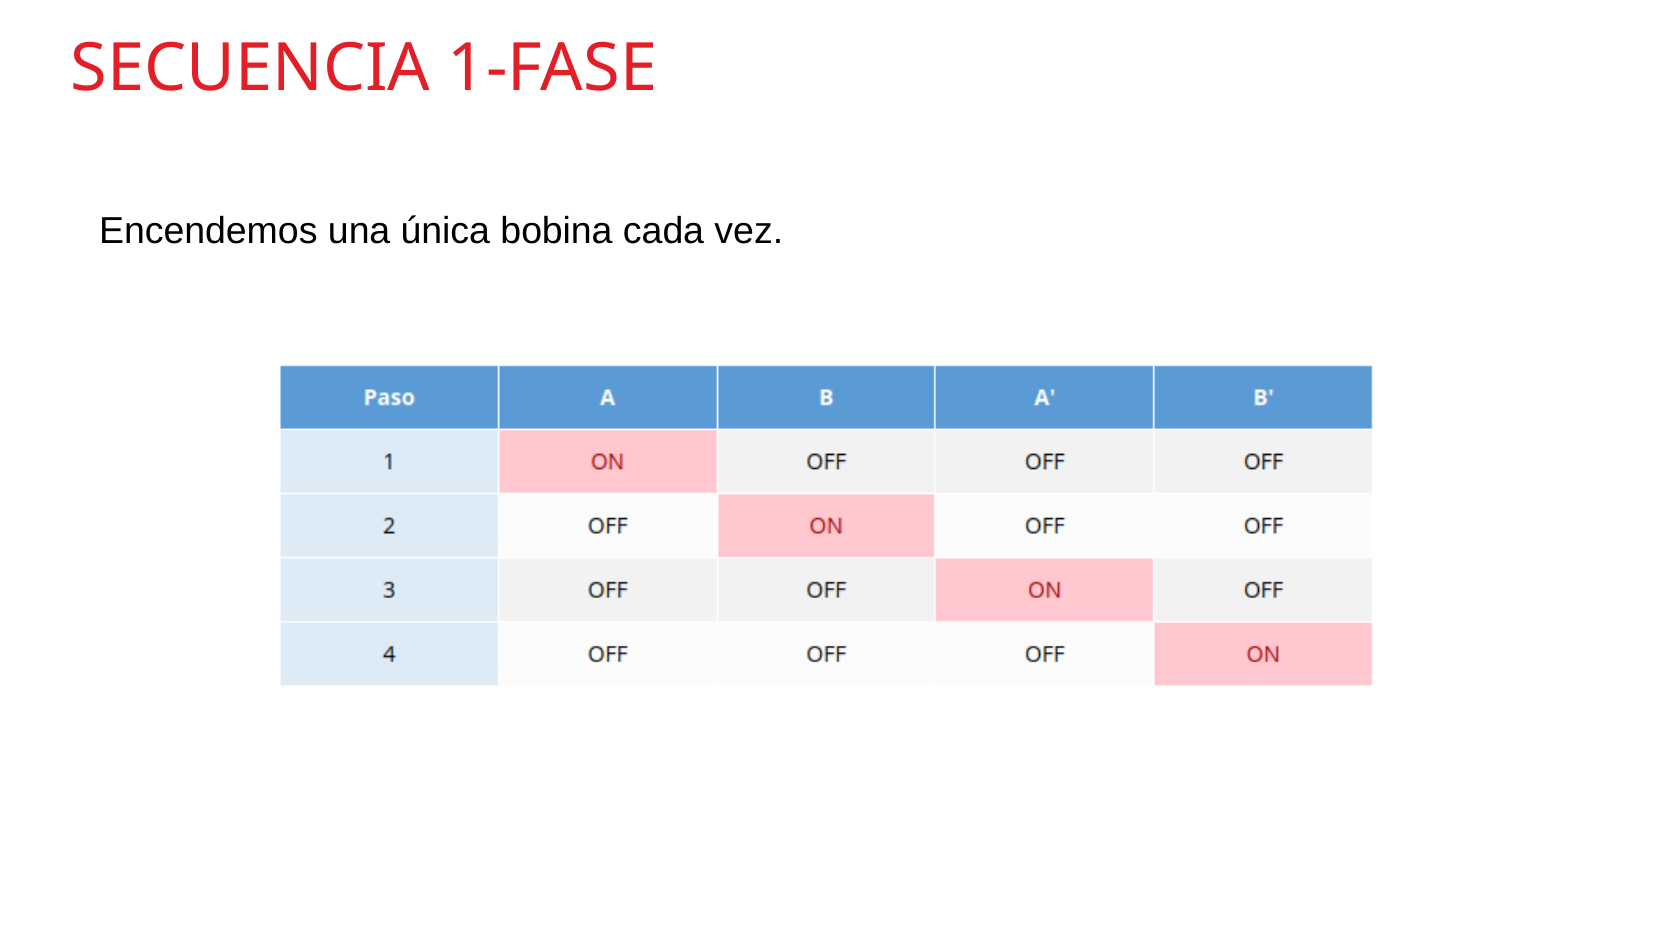

# SECUENCIA 1-FASE
Encendemos una única bobina cada vez.